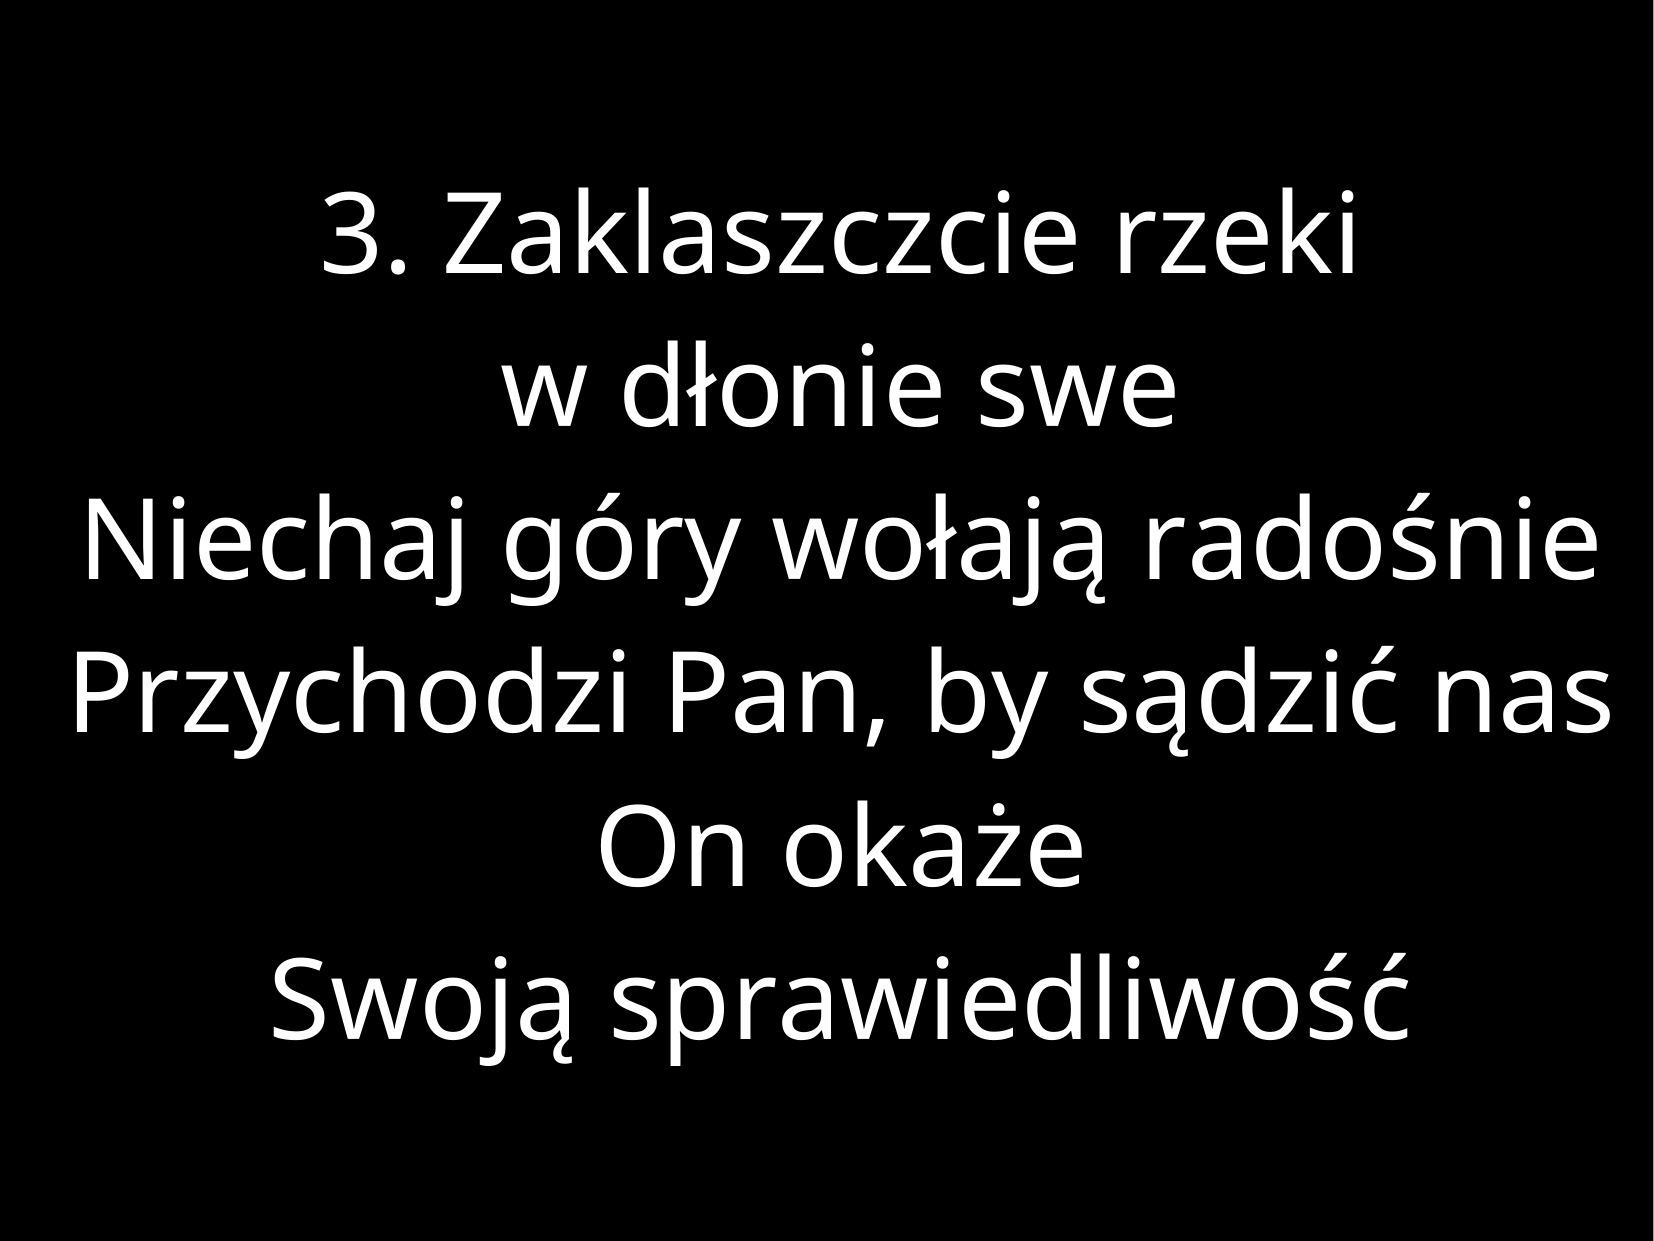

# 3. Zaklaszczcie rzeki w dłonie swe Niechaj góry wołają radośnie Przychodzi Pan, by sądzić nas On okaże Swoją sprawiedliwość